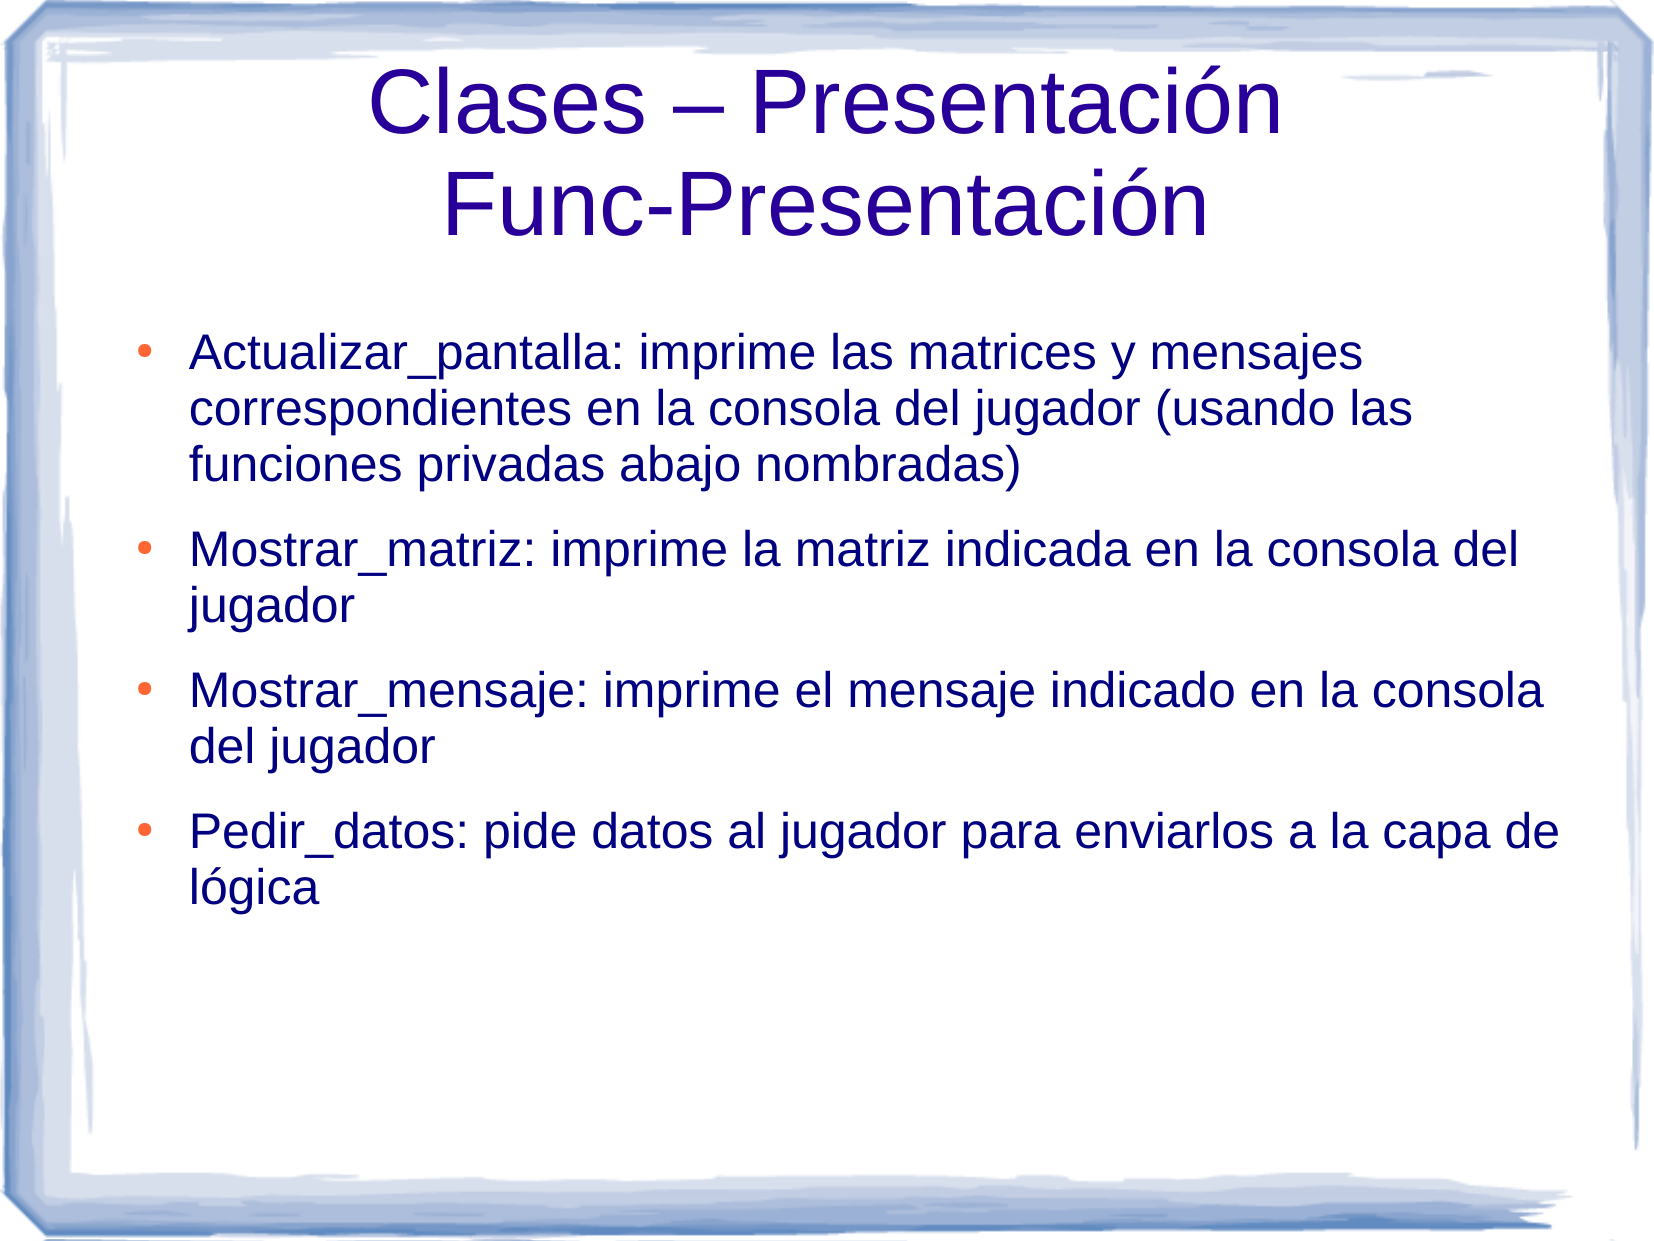

# Clases – Presentación Func-Presentación
Actualizar_pantalla: imprime las matrices y mensajes correspondientes en la consola del jugador (usando las funciones privadas abajo nombradas)
Mostrar_matriz: imprime la matriz indicada en la consola del jugador
Mostrar_mensaje: imprime el mensaje indicado en la consola del jugador
Pedir_datos: pide datos al jugador para enviarlos a la capa de lógica